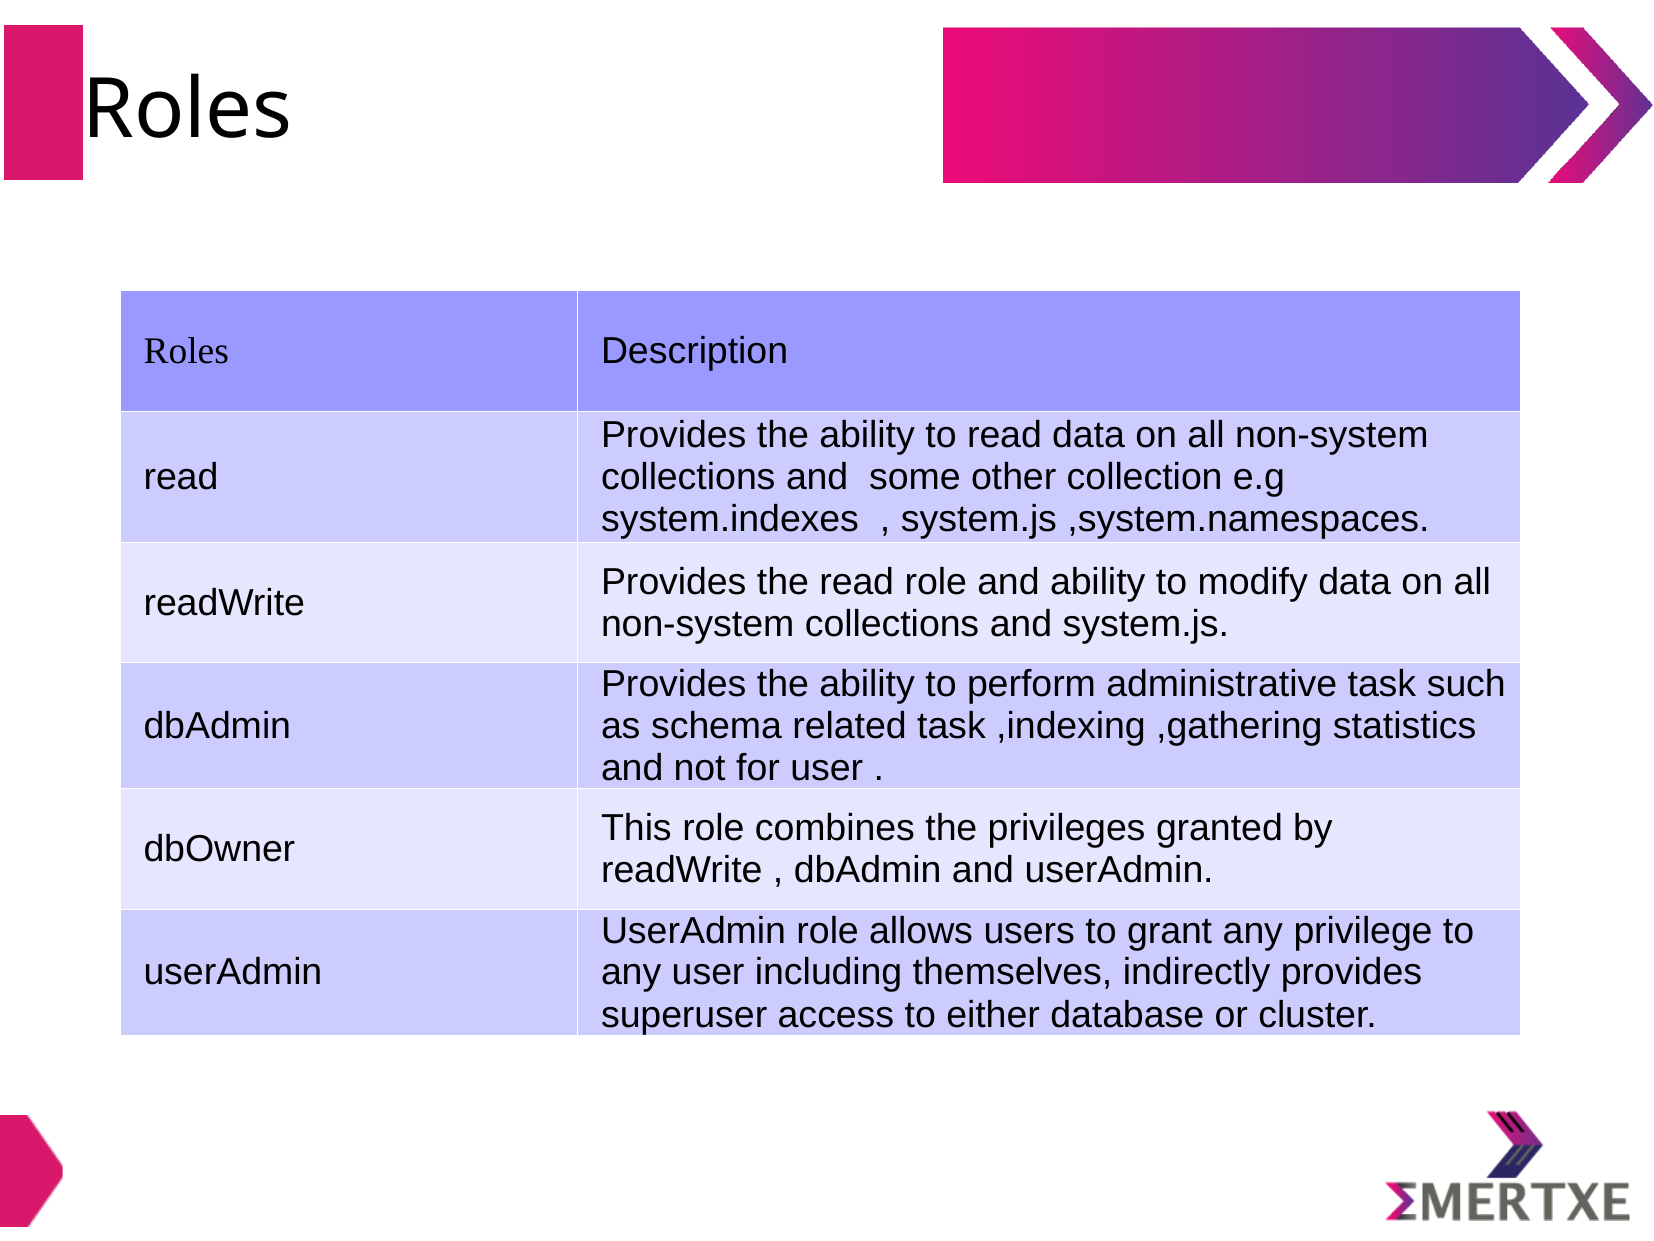

# Roles
| Roles | Description |
| --- | --- |
| read | Provides the ability to read data on all non-system collections and some other collection e.g system.indexes , system.js ,system.namespaces. |
| readWrite | Provides the read role and ability to modify data on all non-system collections and system.js. |
| dbAdmin | Provides the ability to perform administrative task such as schema related task ,indexing ,gathering statistics and not for user . |
| dbOwner | This role combines the privileges granted by readWrite , dbAdmin and userAdmin. |
| userAdmin | UserAdmin role allows users to grant any privilege to any user including themselves, indirectly provides superuser access to either database or cluster. |